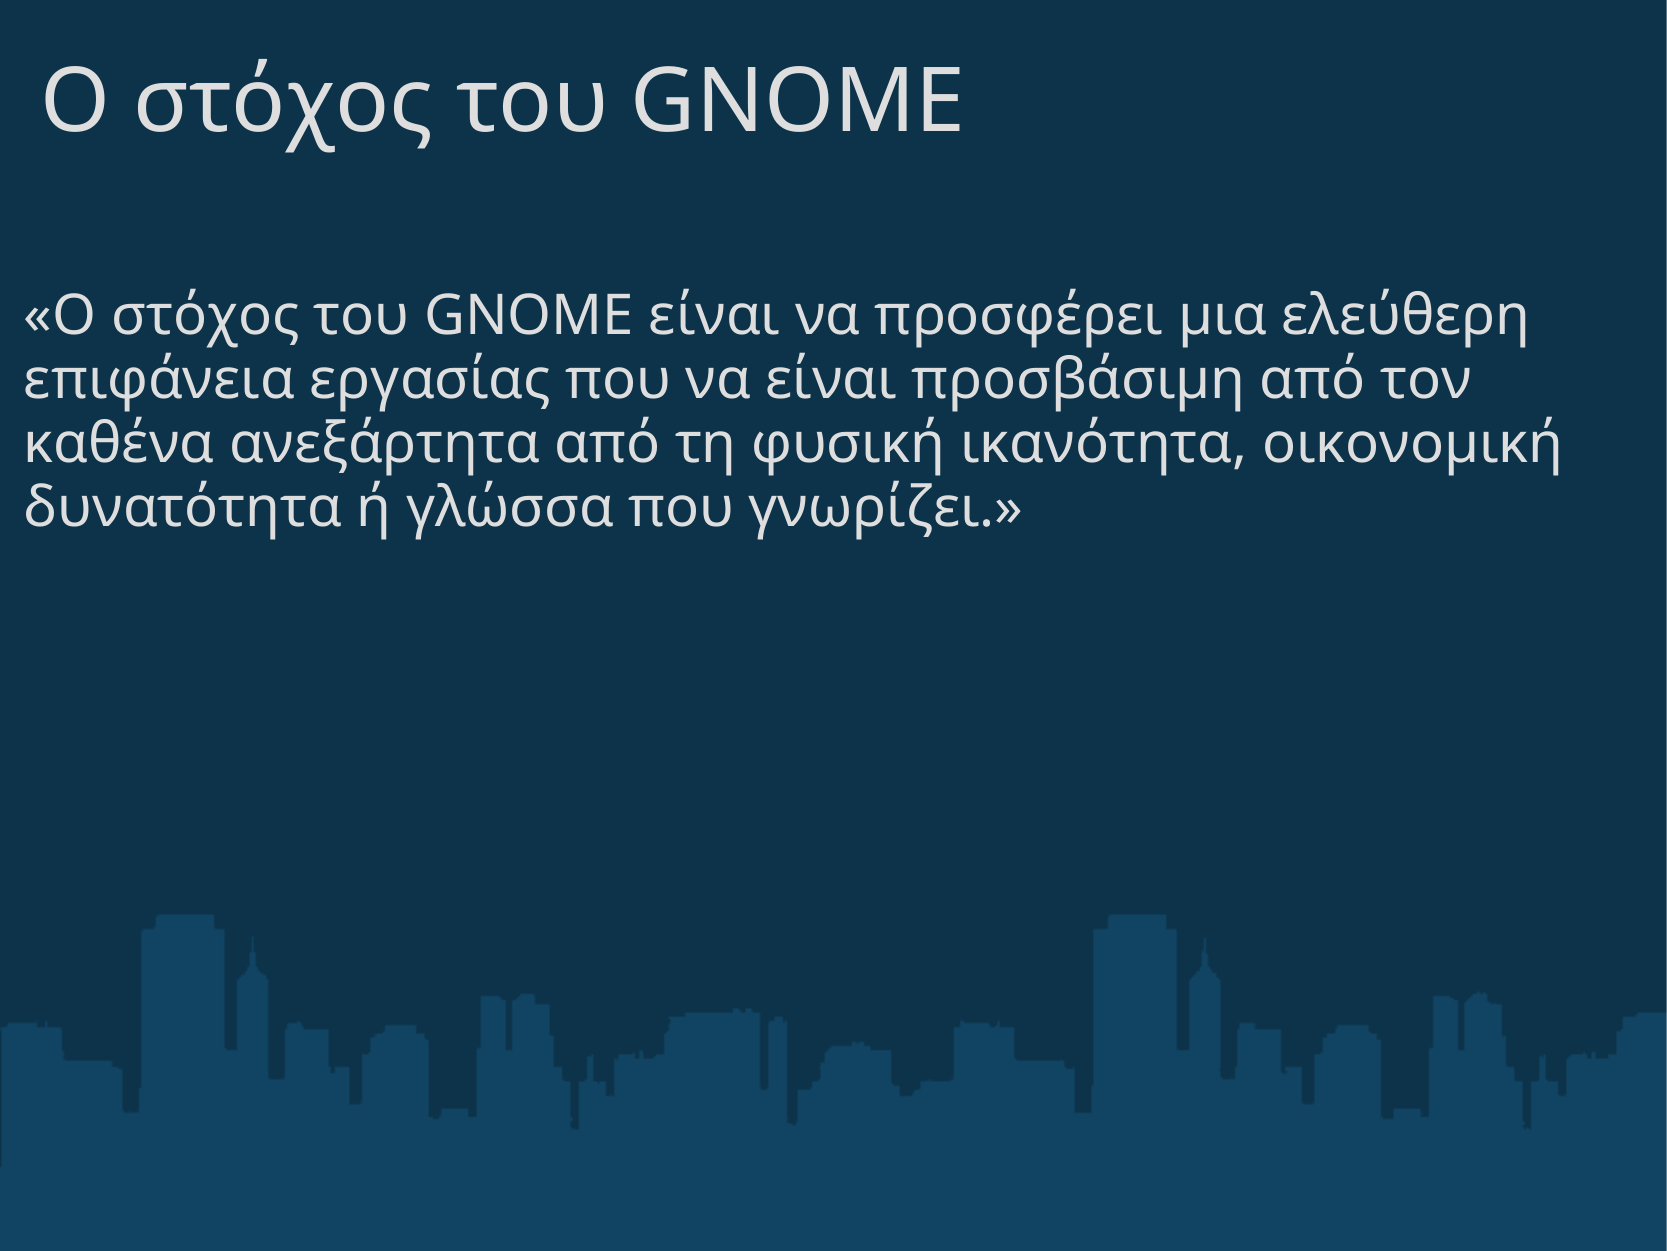

# Ο στόχος του GNOME
«Ο στόχος του GNOME είναι να προσφέρει μια ελεύθερη επιφάνεια εργασίας που να είναι προσβάσιμη από τον καθένα ανεξάρτητα από τη φυσική ικανότητα, οικονομική δυνατότητα ή γλώσσα που γνωρίζει.»